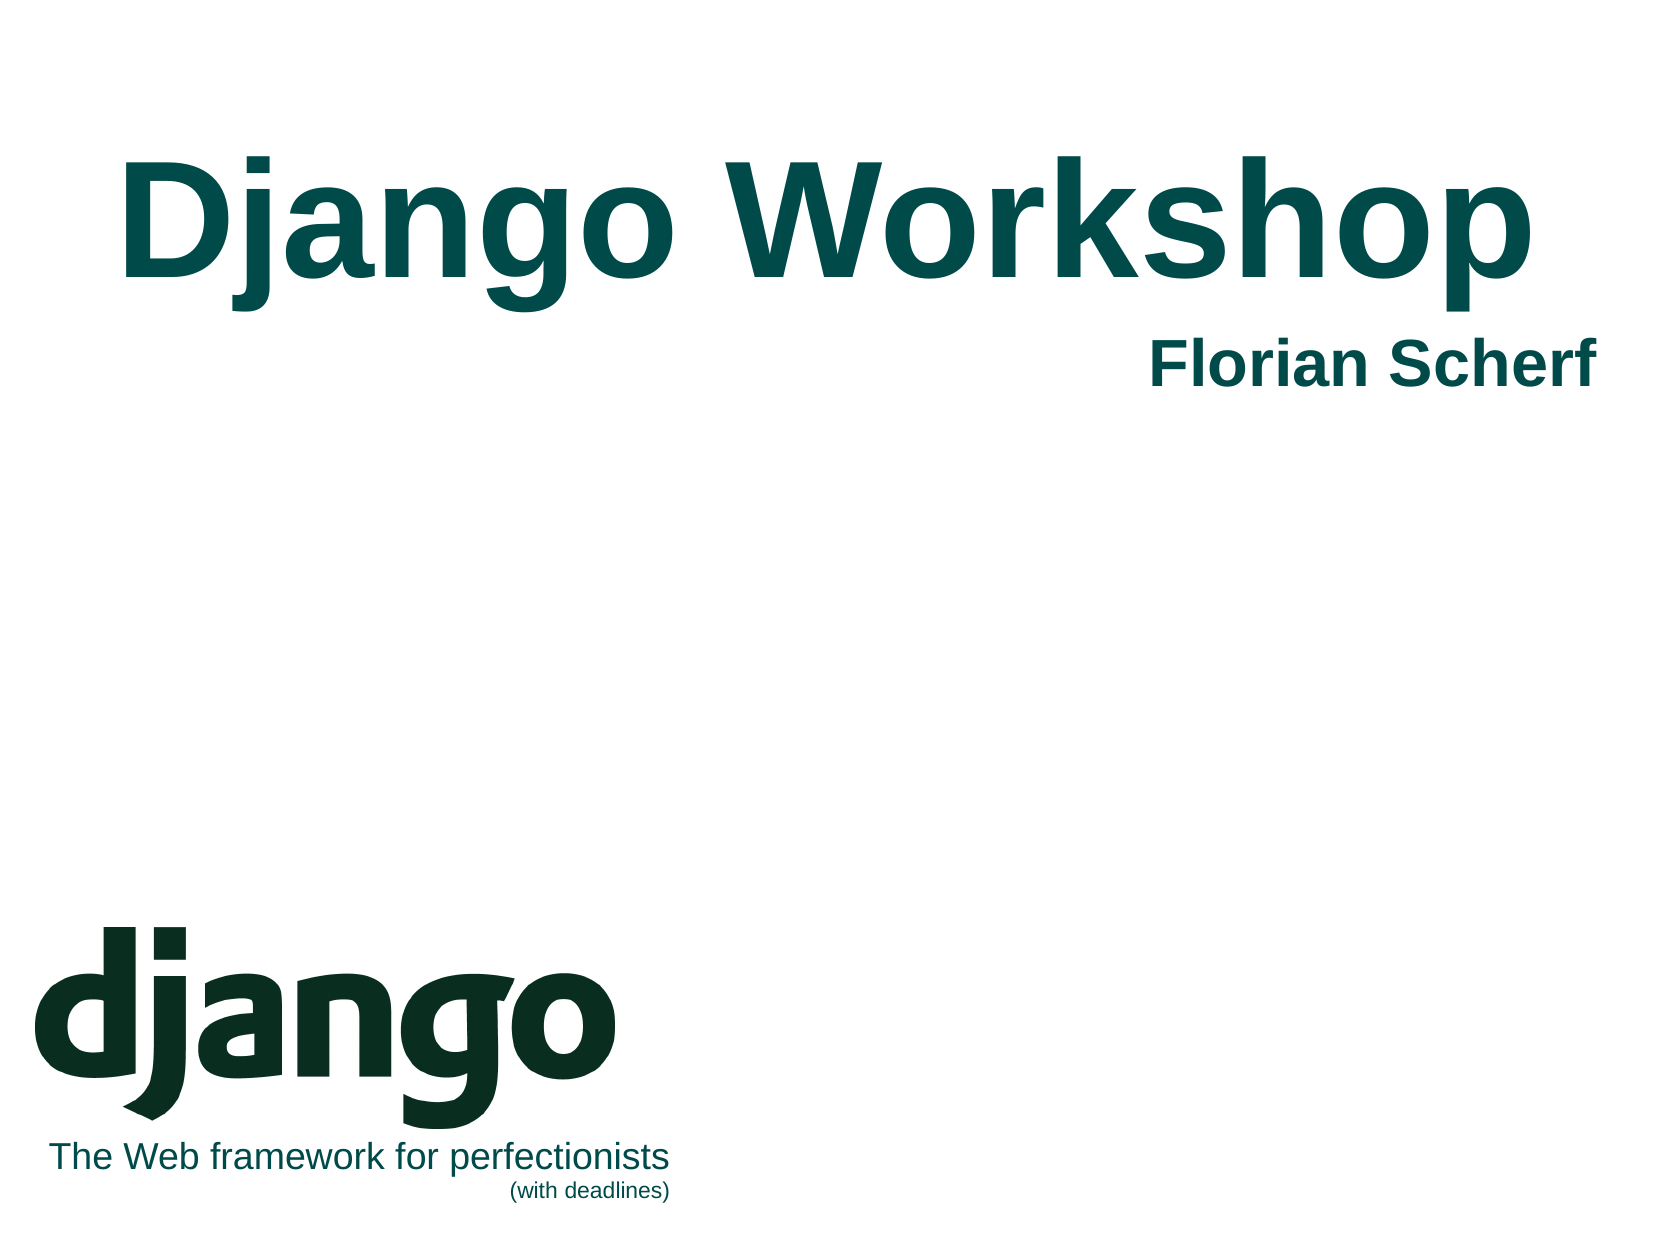

# Django Workshop
Florian Scherf
The Web framework for perfectionists (with deadlines)